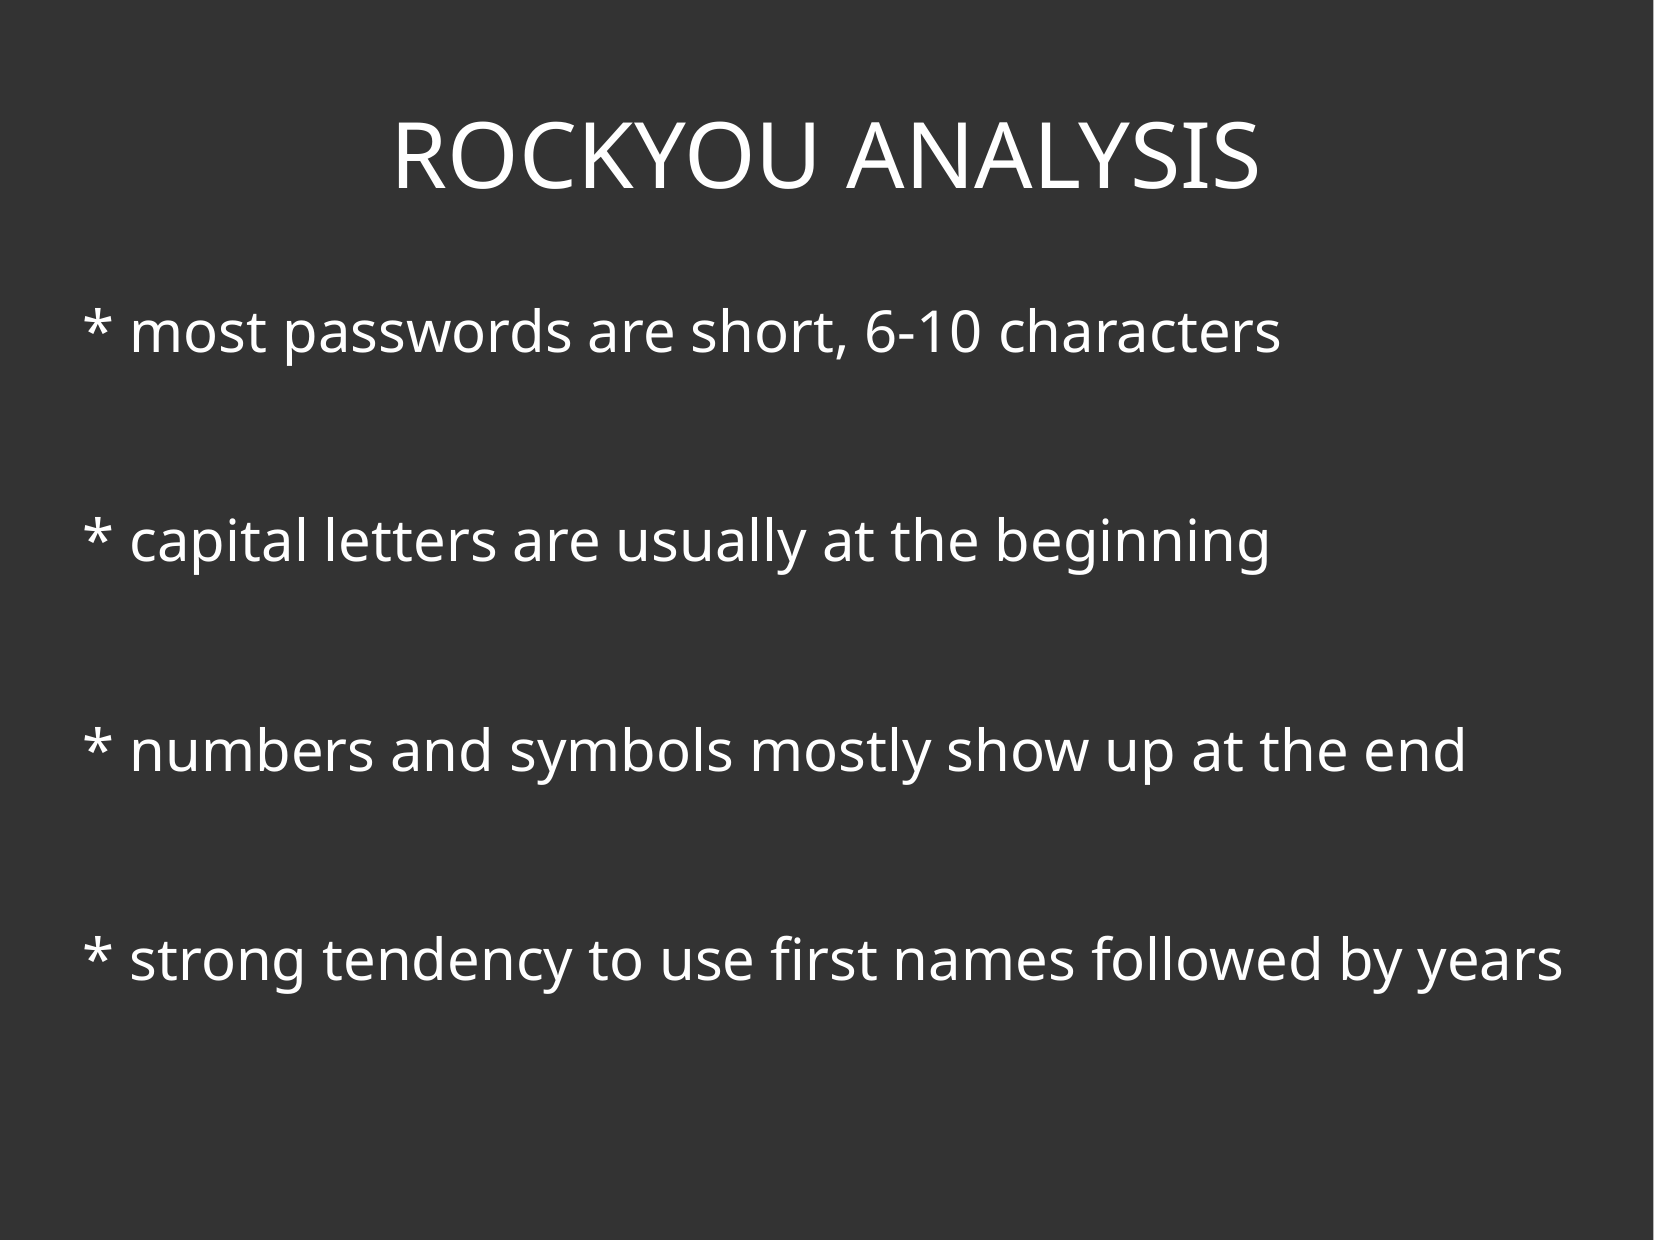

# ROCKYOU ANALYSIS
* most passwords are short, 6-10 characters
* capital letters are usually at the beginning
* numbers and symbols mostly show up at the end
* strong tendency to use first names followed by years